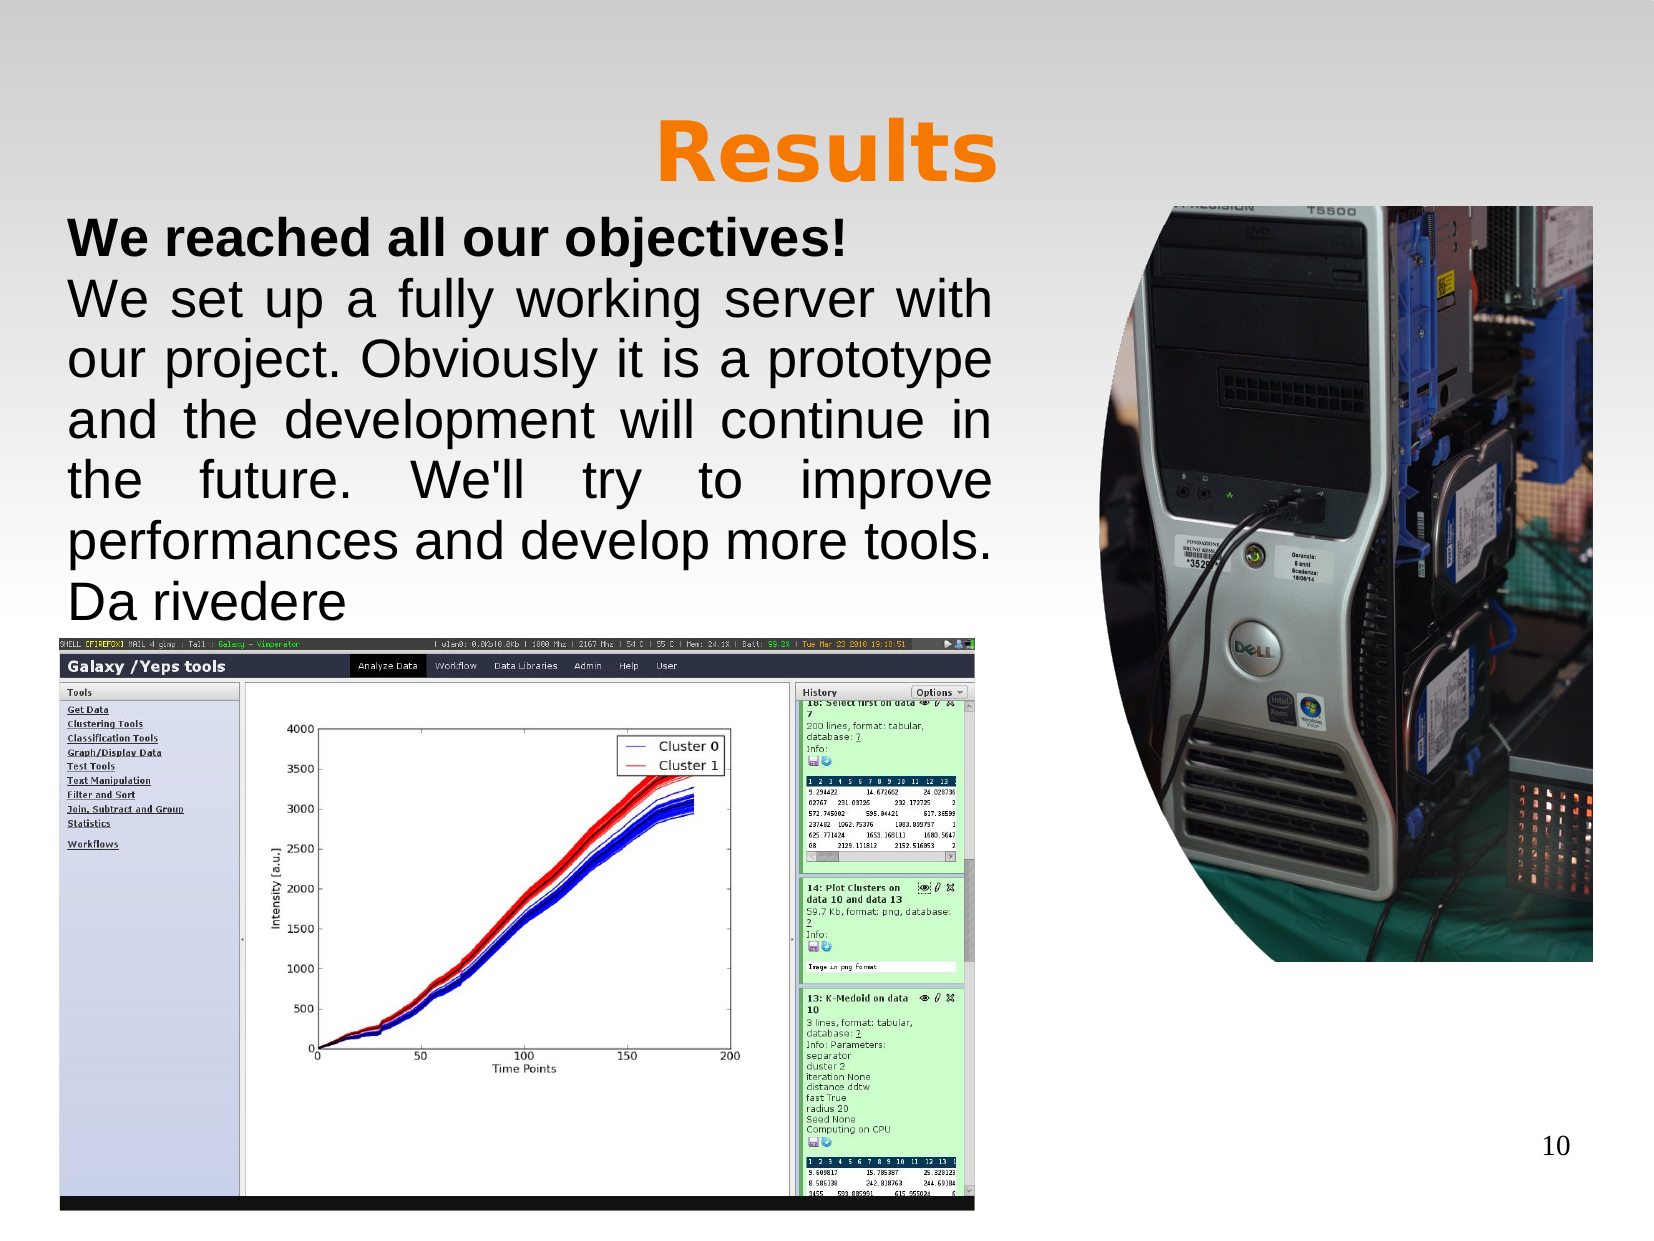

# Results
We reached all our objectives!
We set up a fully working server with our project. Obviously it is a prototype and the development will continue in the future. We'll try to improve performances and develop more tools.
Da rivedere
10